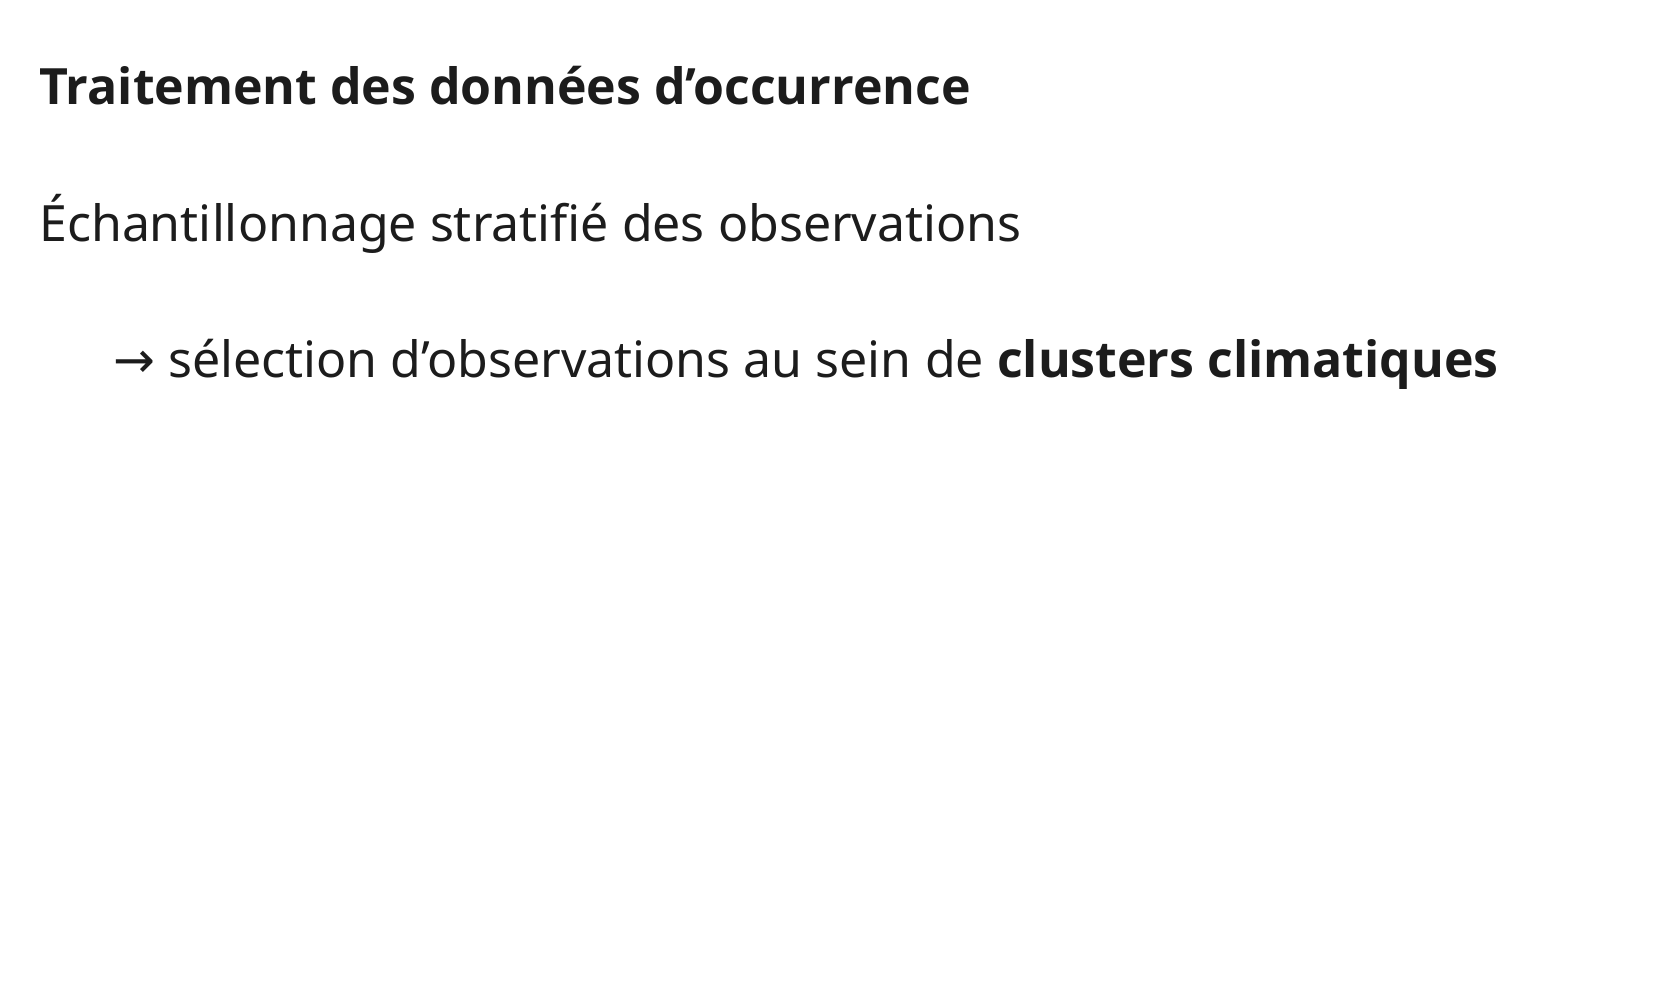

Traitement des données d’occurrence
Échantillonnage stratifié des observations
	→ sélection d’observations au sein de clusters climatiques